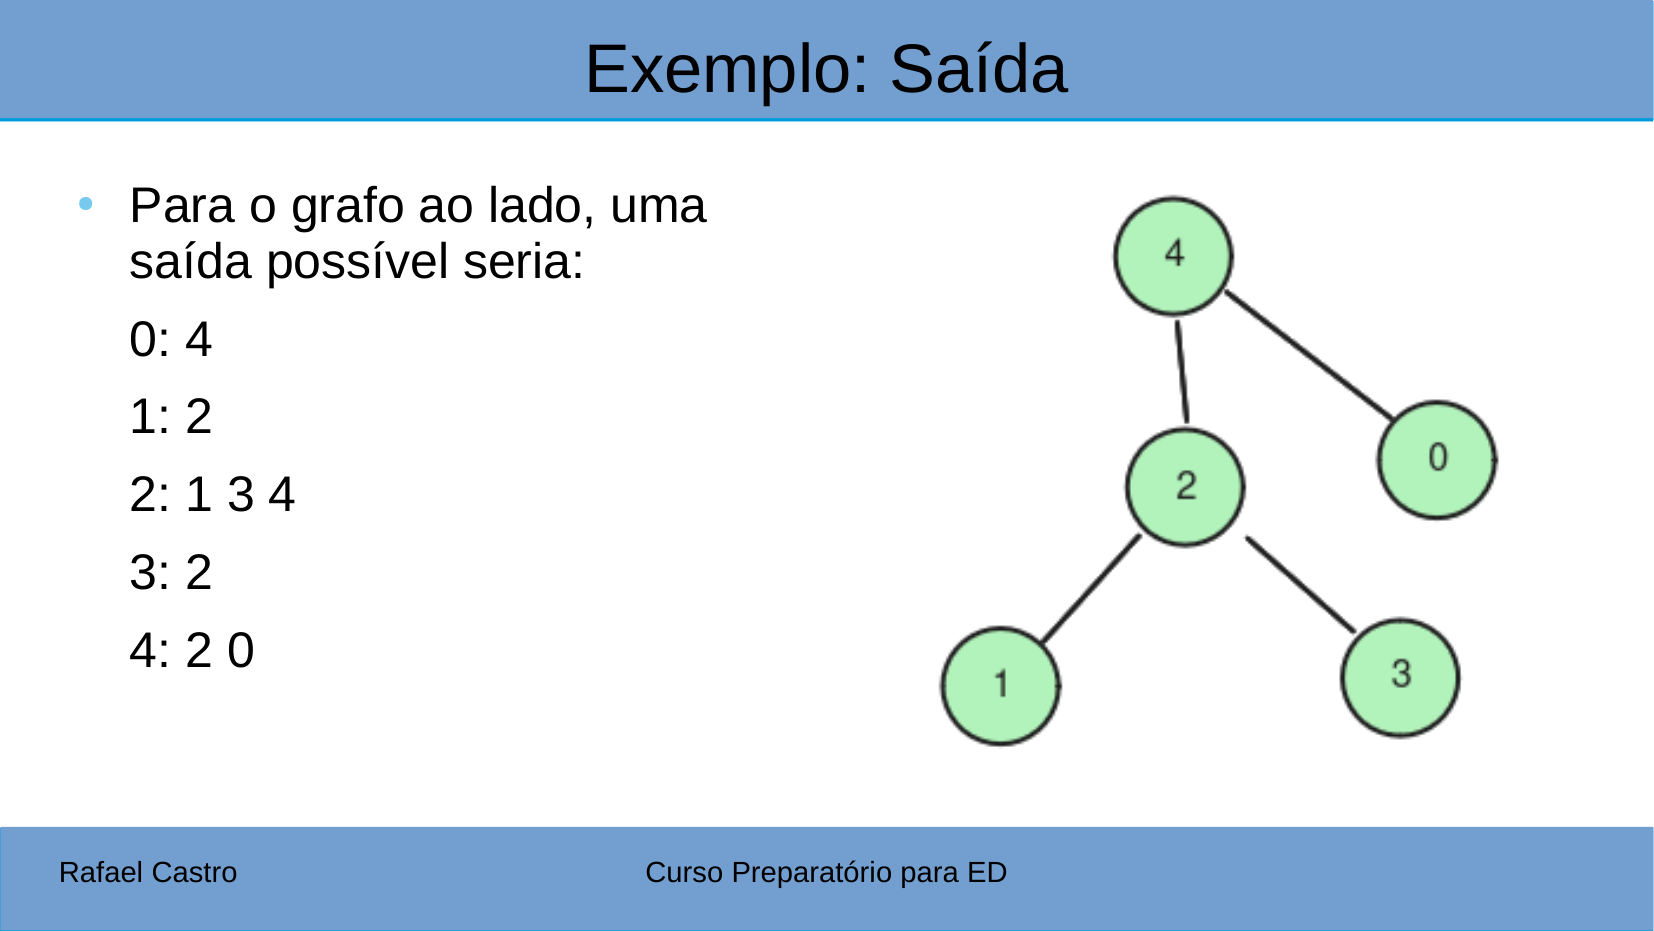

# Exemplo: Saída
Para o grafo ao lado, uma saída possível seria:
0: 4
1: 2
2: 1 3 4
3: 2
4: 2 0
Curso Preparatório para ED